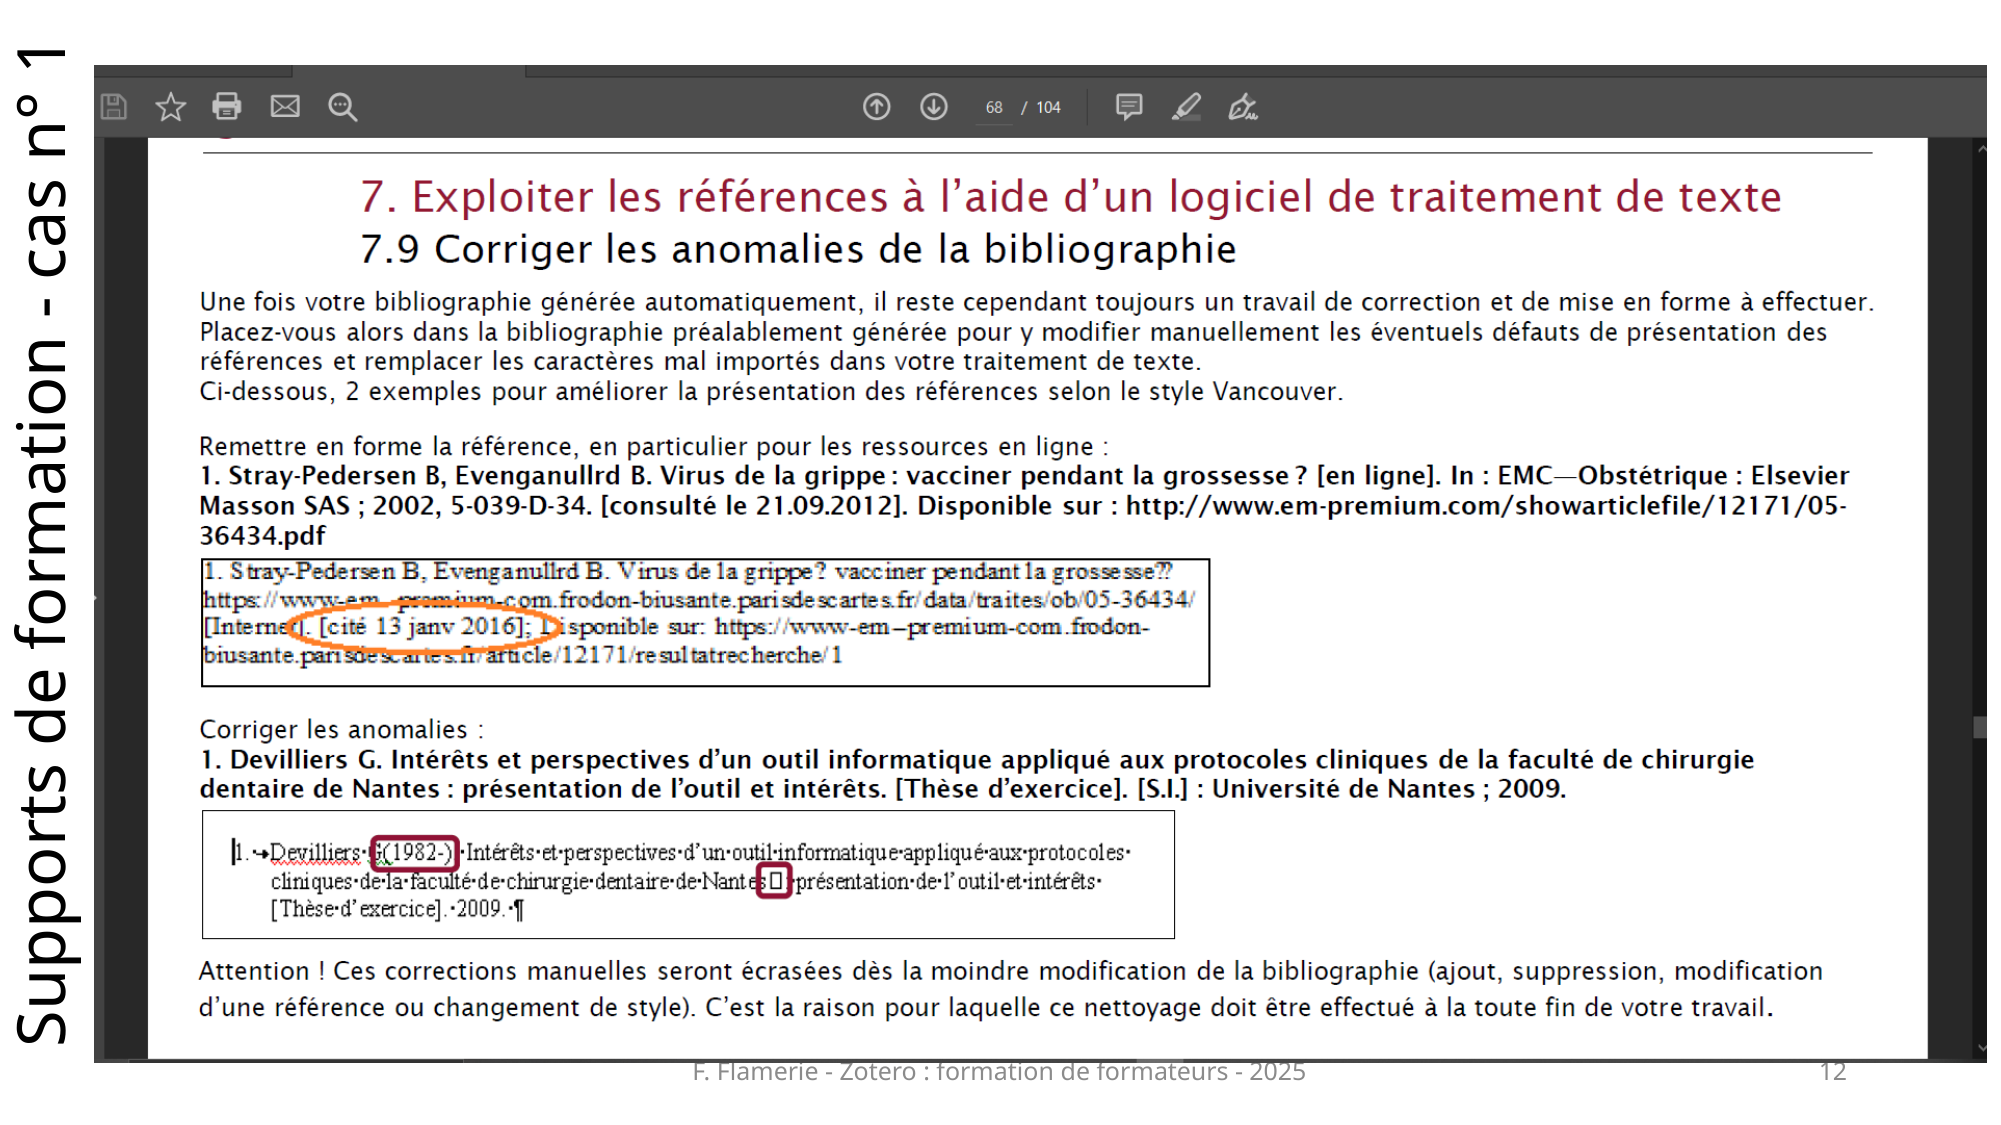

# Supports de formation - cas n° 1
F. Flamerie - Zotero : formation de formateurs - 2025
12